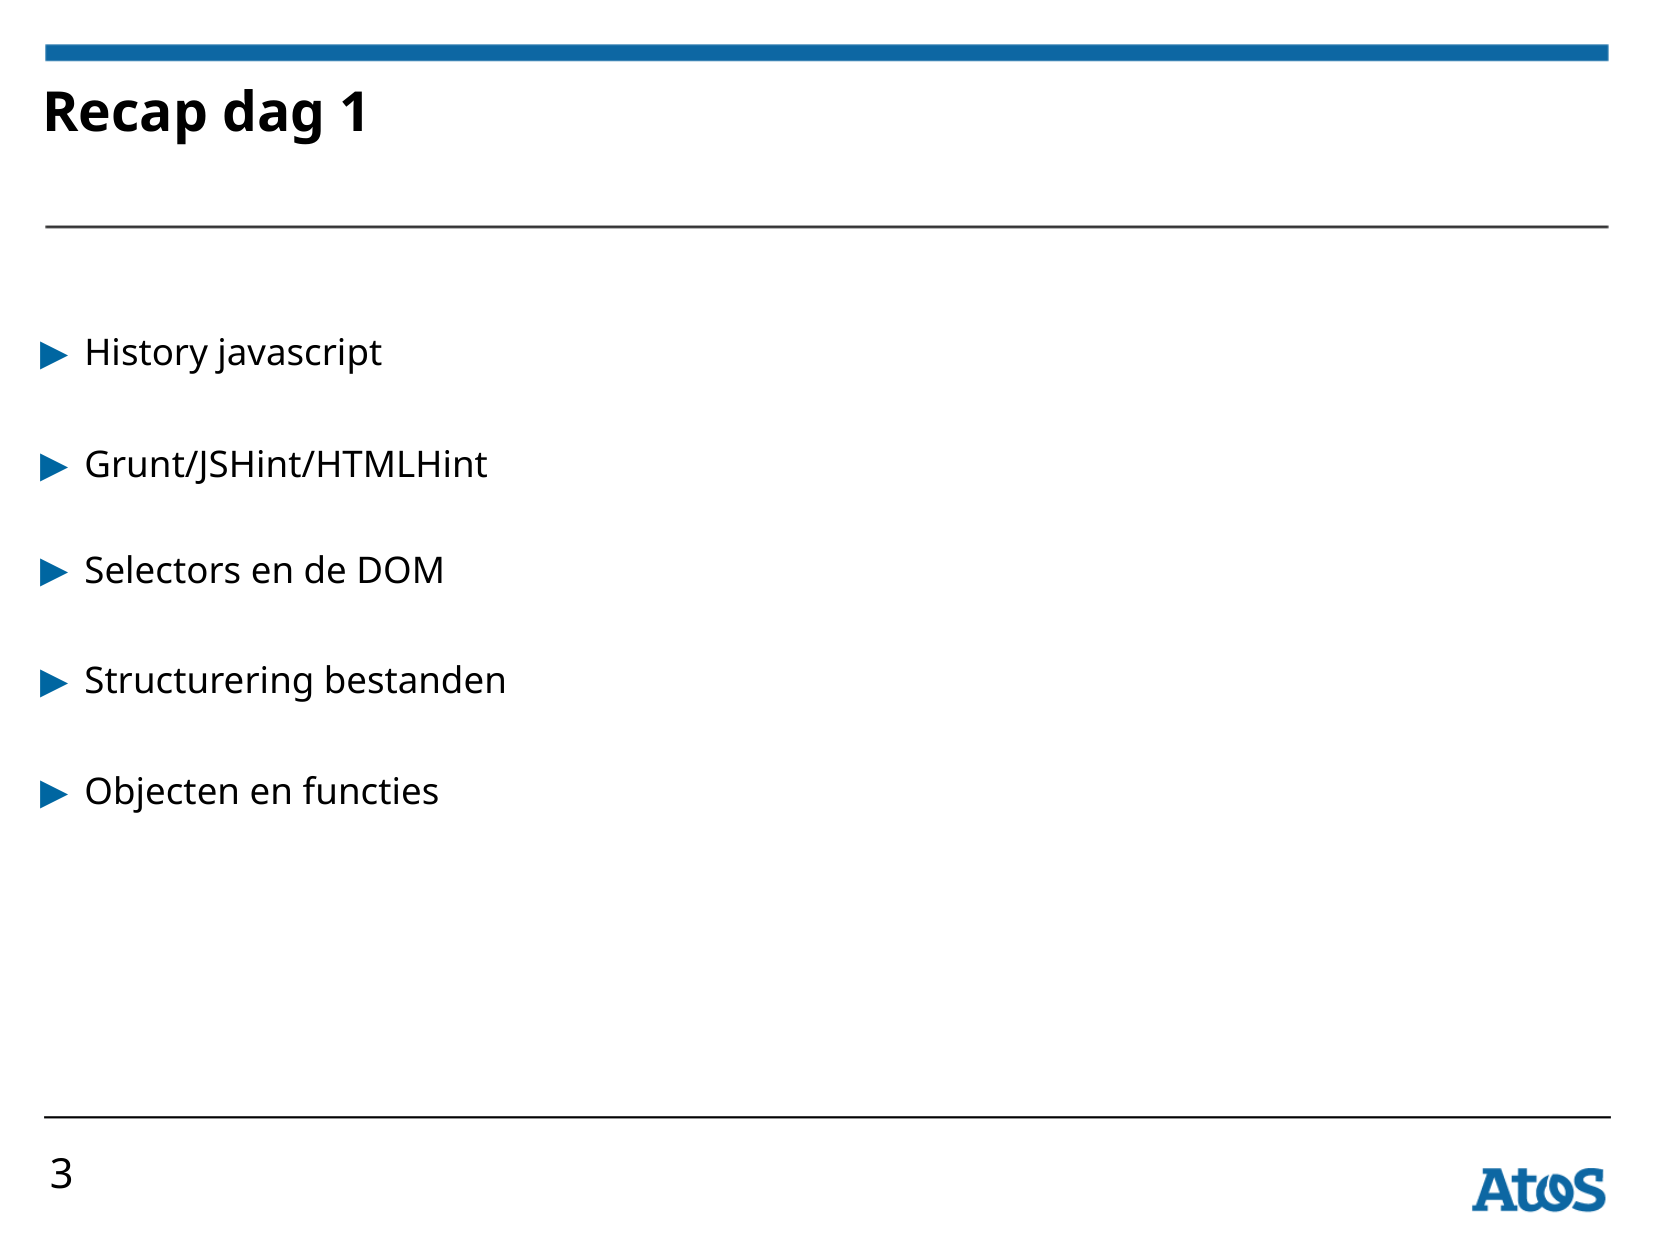

# Recap dag 1
History javascript
Grunt/JSHint/HTMLHint
Selectors en de DOM
Structurering bestanden
Objecten en functies